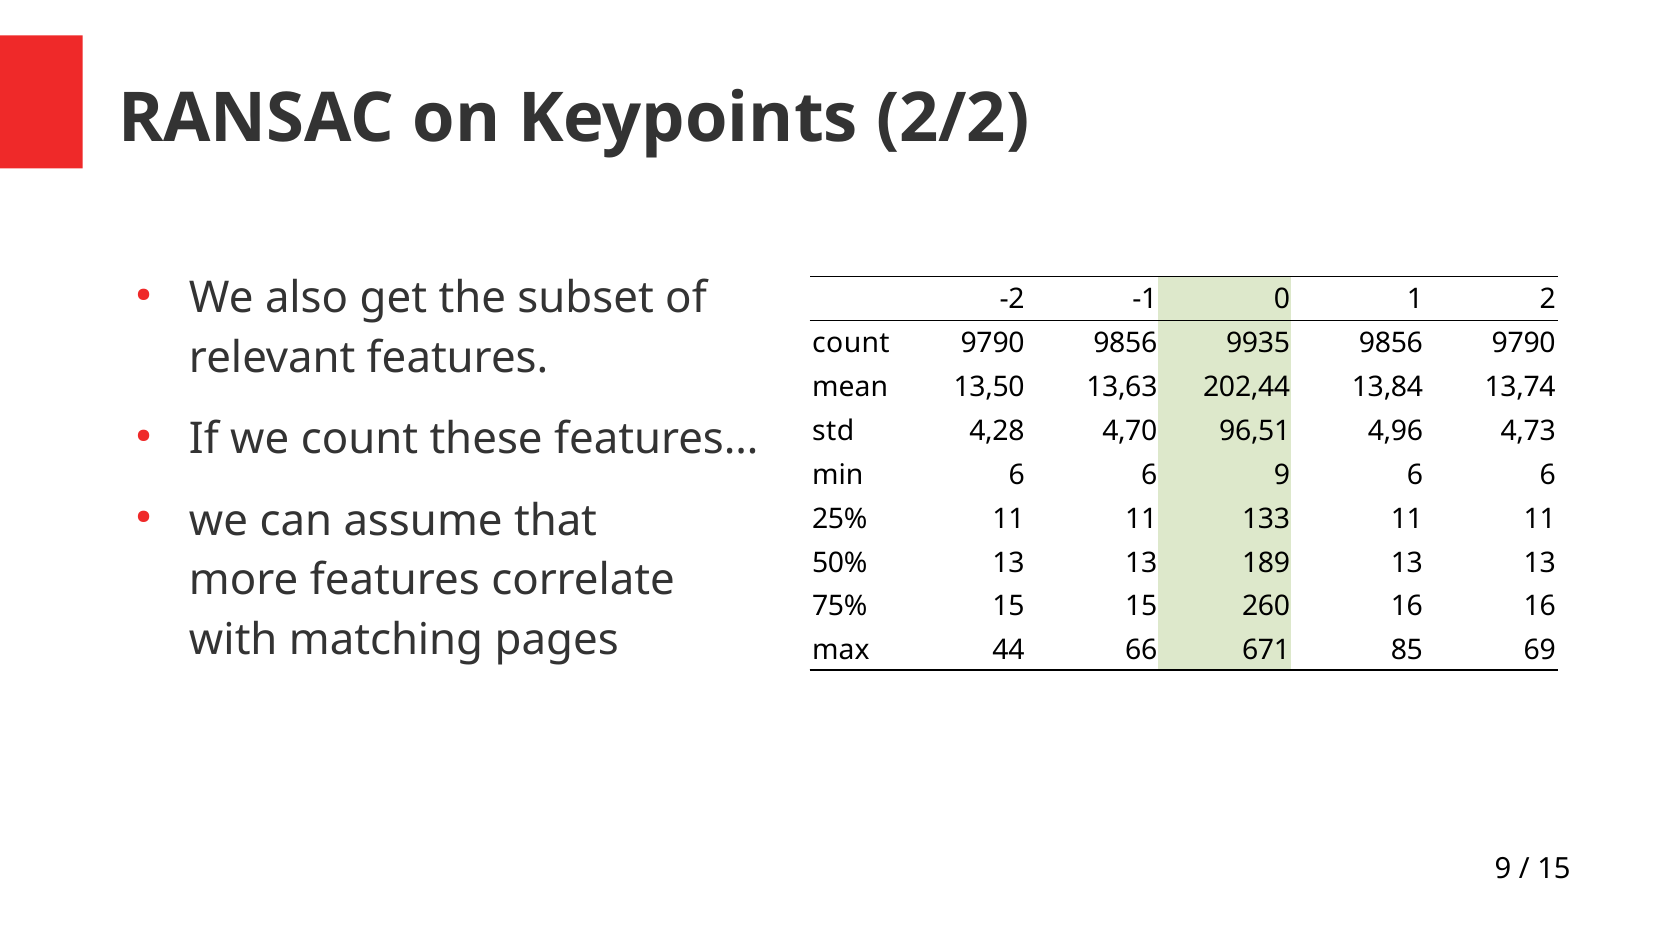

# RANSAC on Keypoints (2/2)
We also get the subset of relevant features.
If we count these features…
we can assume that
more features correlate
with matching pages
9